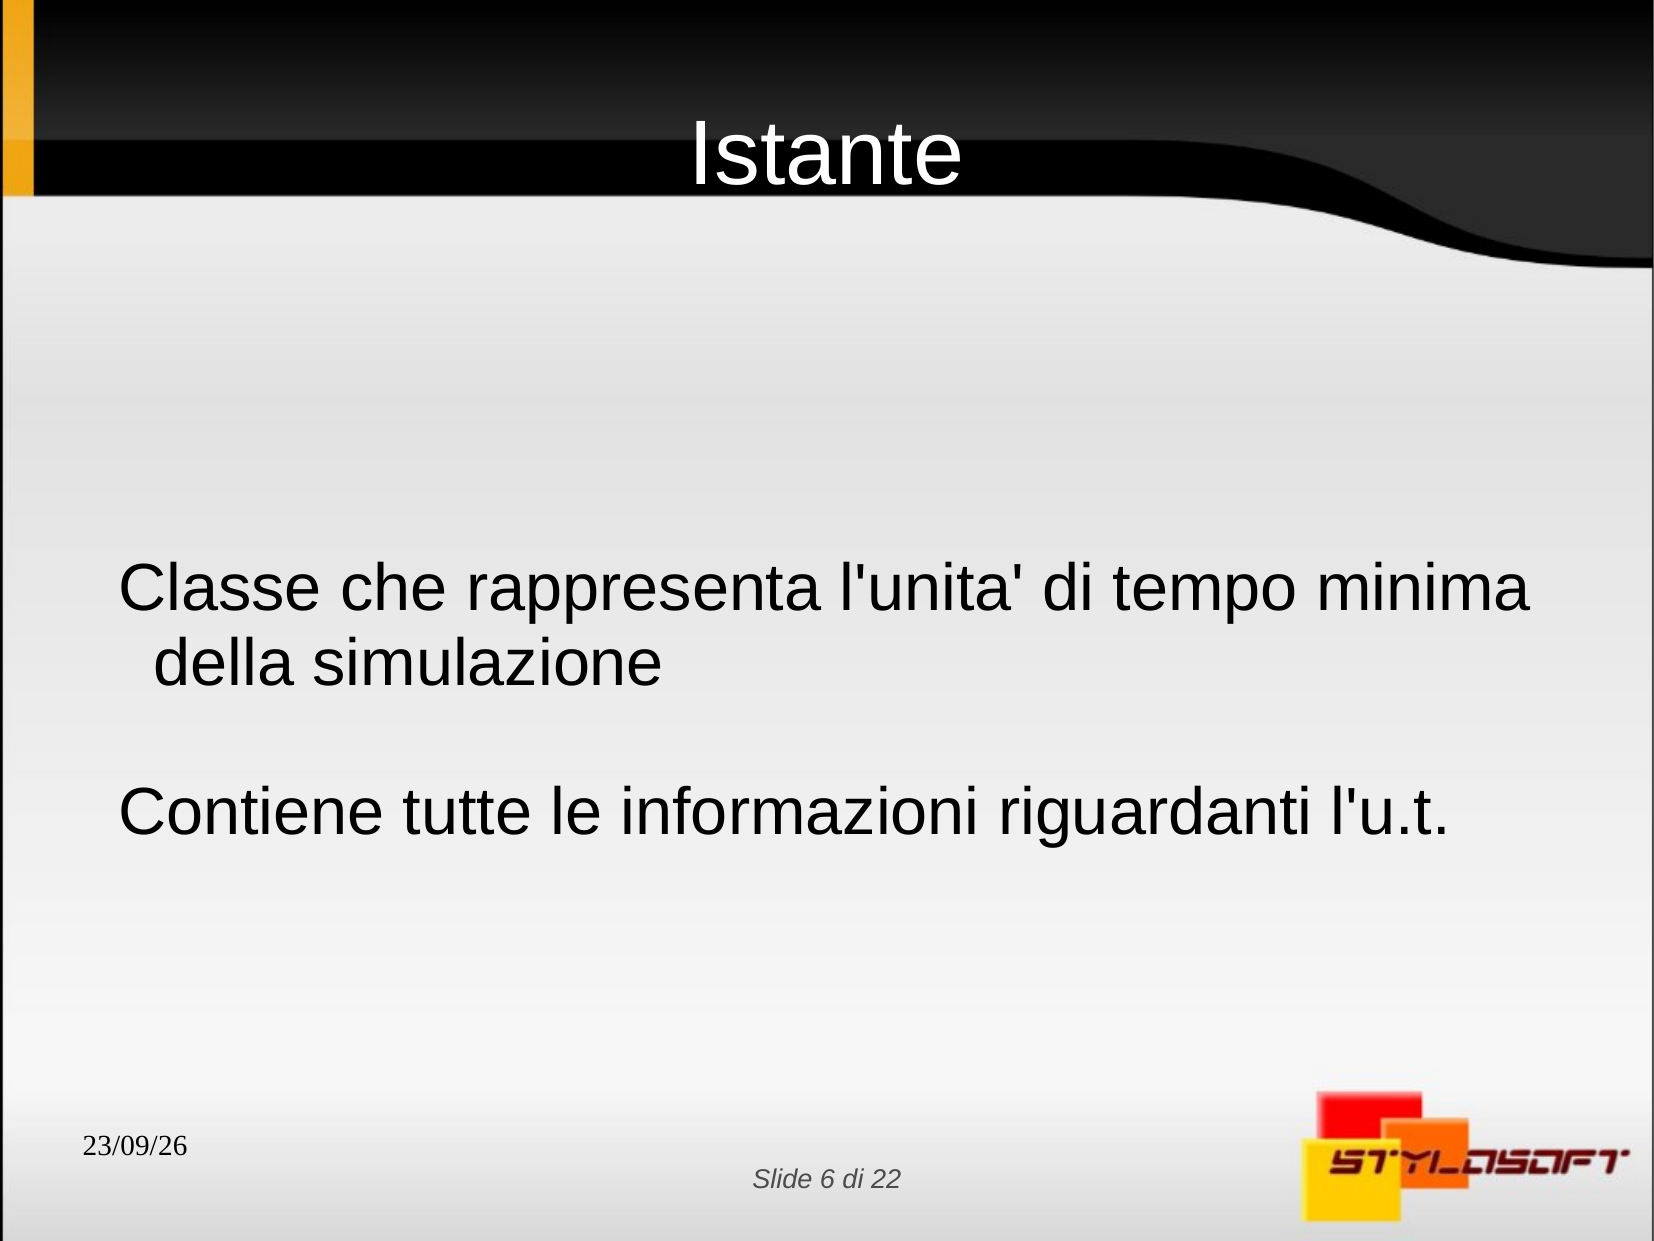

# Istante
Classe che rappresenta l'unita' di tempo minima della simulazione
Contiene tutte le informazioni riguardanti l'u.t.
Slide di 22